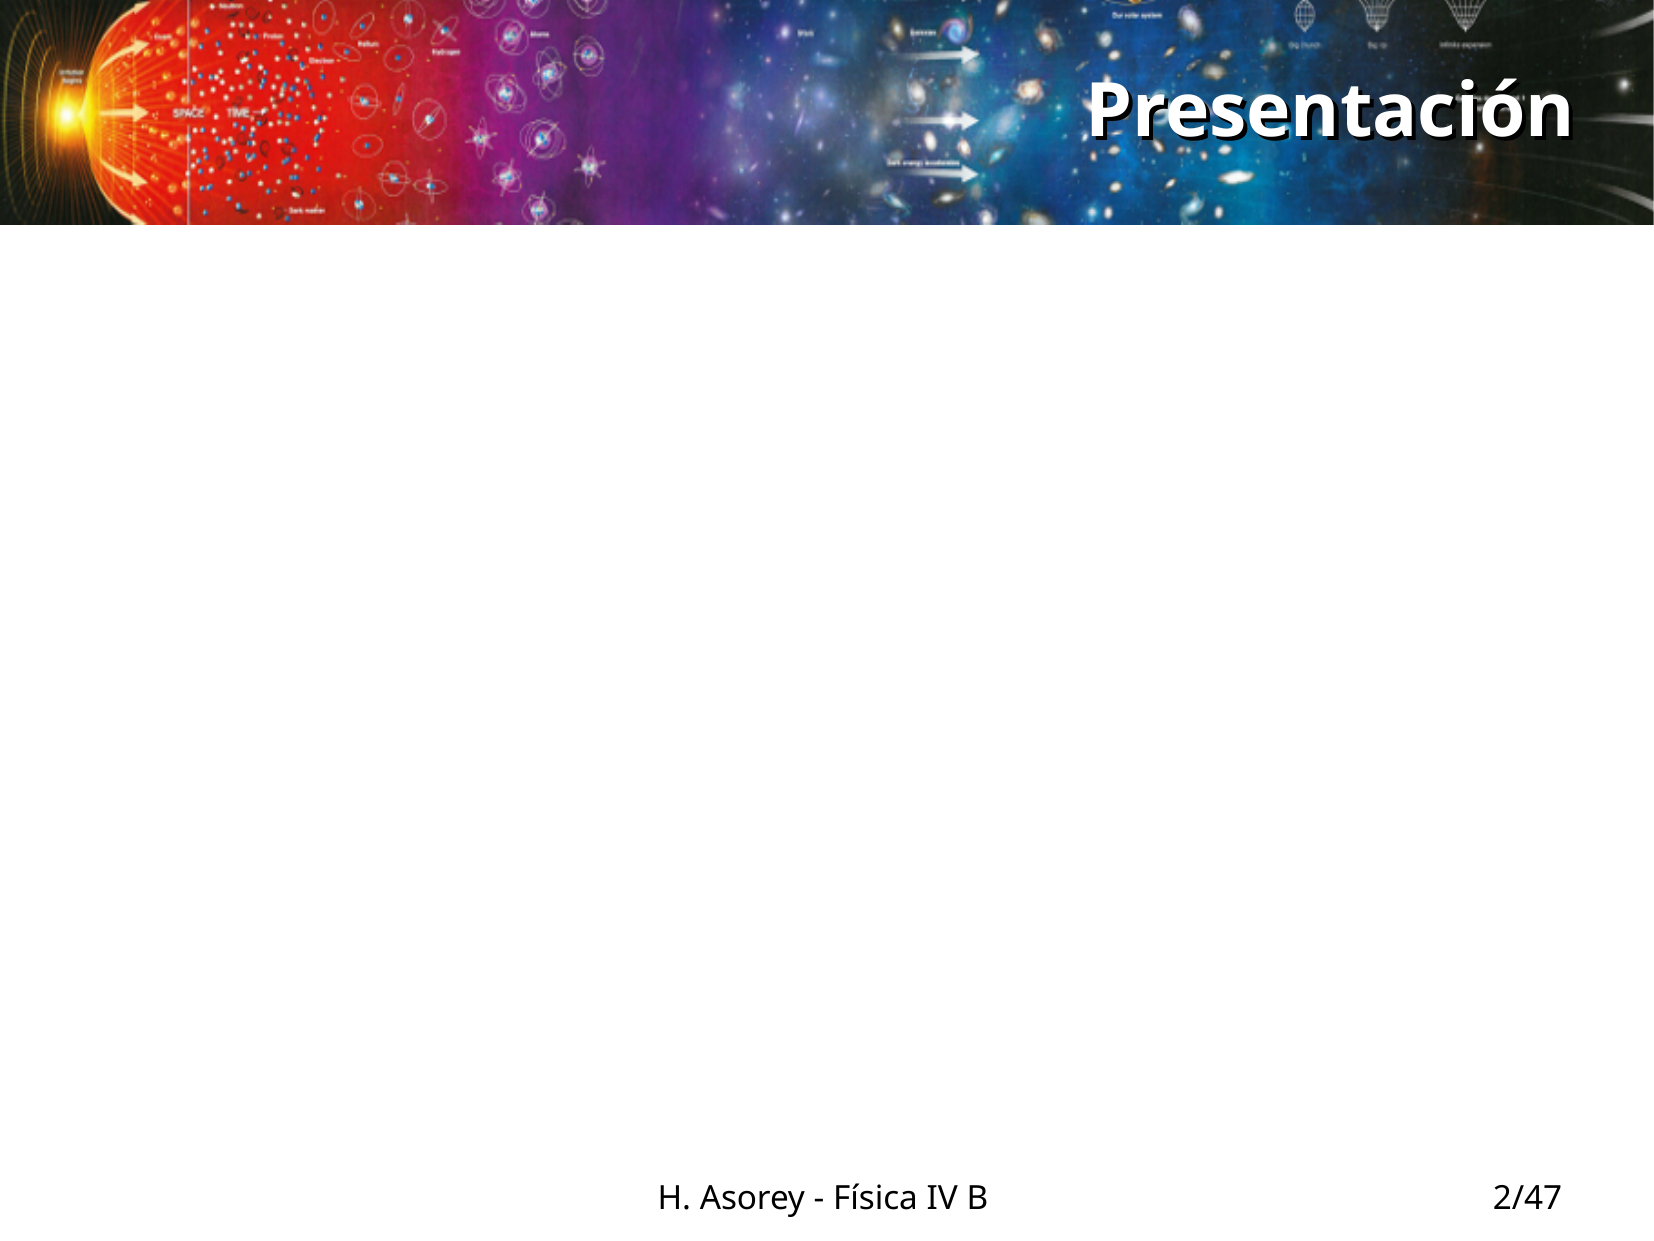

# Presentación
H. Asorey - Física IV B
2